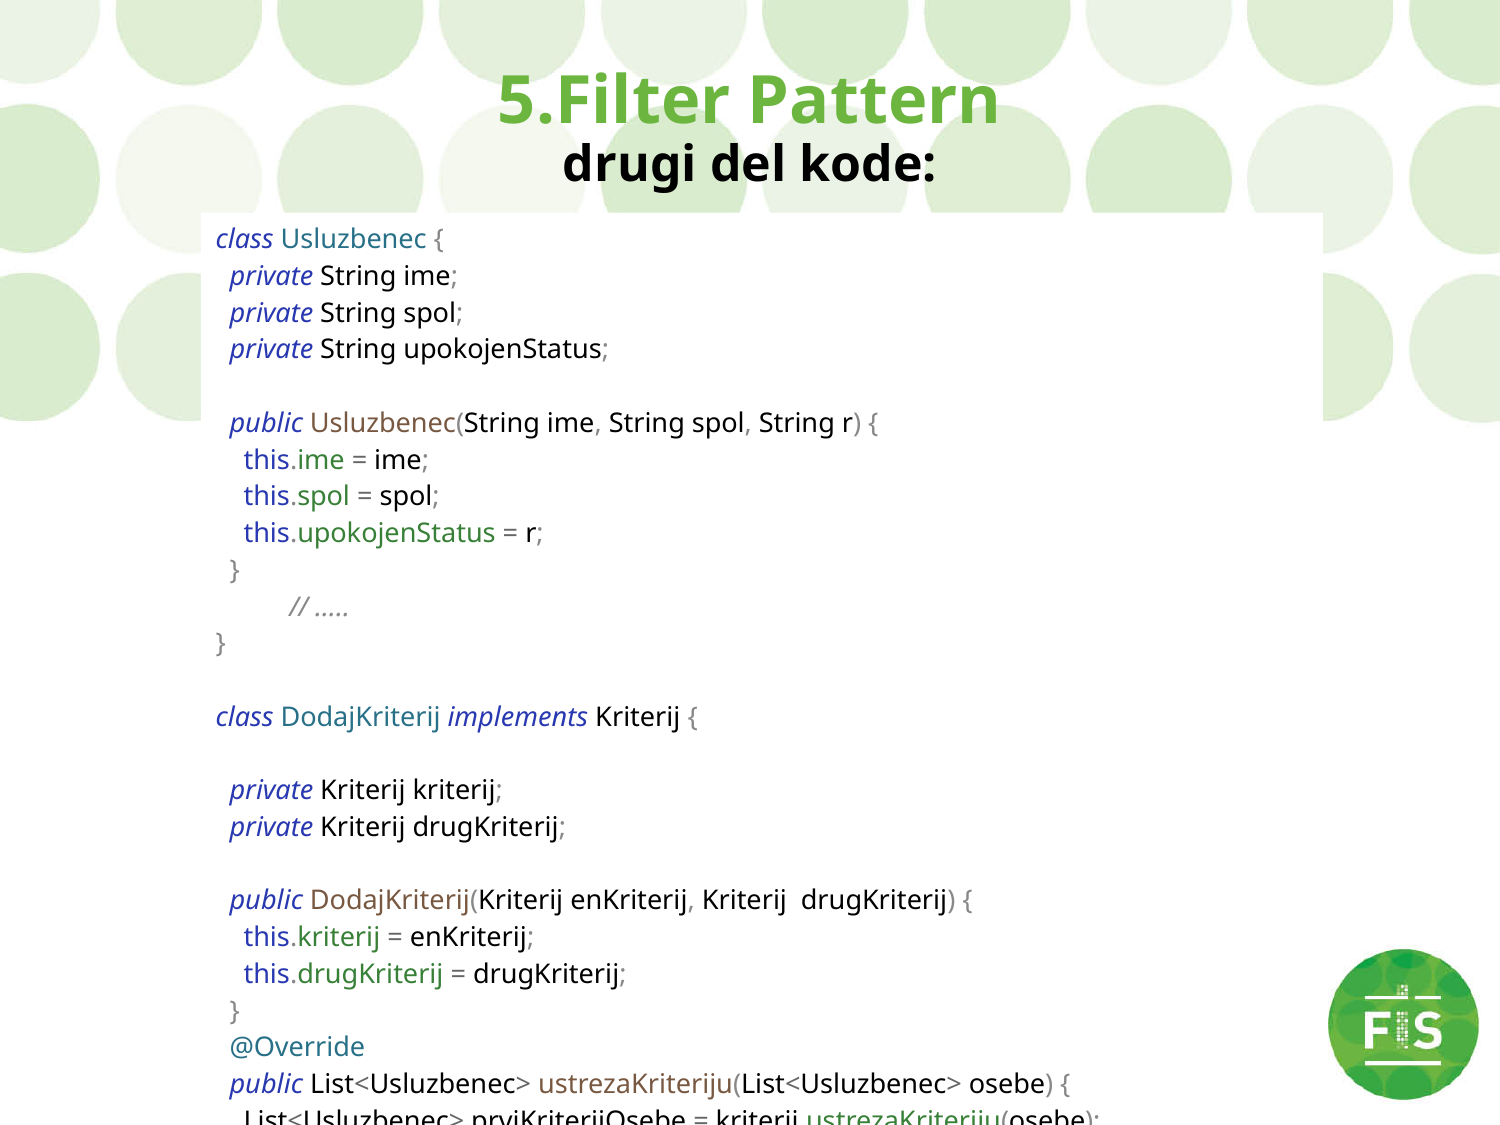

# 5.Filter Pattern drugi del kode:
class Usluzbenec {
 private String ime;
 private String spol;
 private String upokojenStatus;
 public Usluzbenec(String ime, String spol, String r) {
 this.ime = ime;
 this.spol = spol;
 this.upokojenStatus = r;
 }
	// …..
}
class DodajKriterij implements Kriterij {
 private Kriterij kriterij;
 private Kriterij drugKriterij;
 public DodajKriterij(Kriterij enKriterij, Kriterij drugKriterij) {
 this.kriterij = enKriterij;
 this.drugKriterij = drugKriterij;
 }
 @Override
 public List<Usluzbenec> ustrezaKriteriju(List<Usluzbenec> osebe) {
 List<Usluzbenec> prviKriterijOsebe = kriterij.ustrezaKriteriju(osebe);
 return drugKriterij.ustrezaKriteriju(prviKriterijOsebe);
 }
}